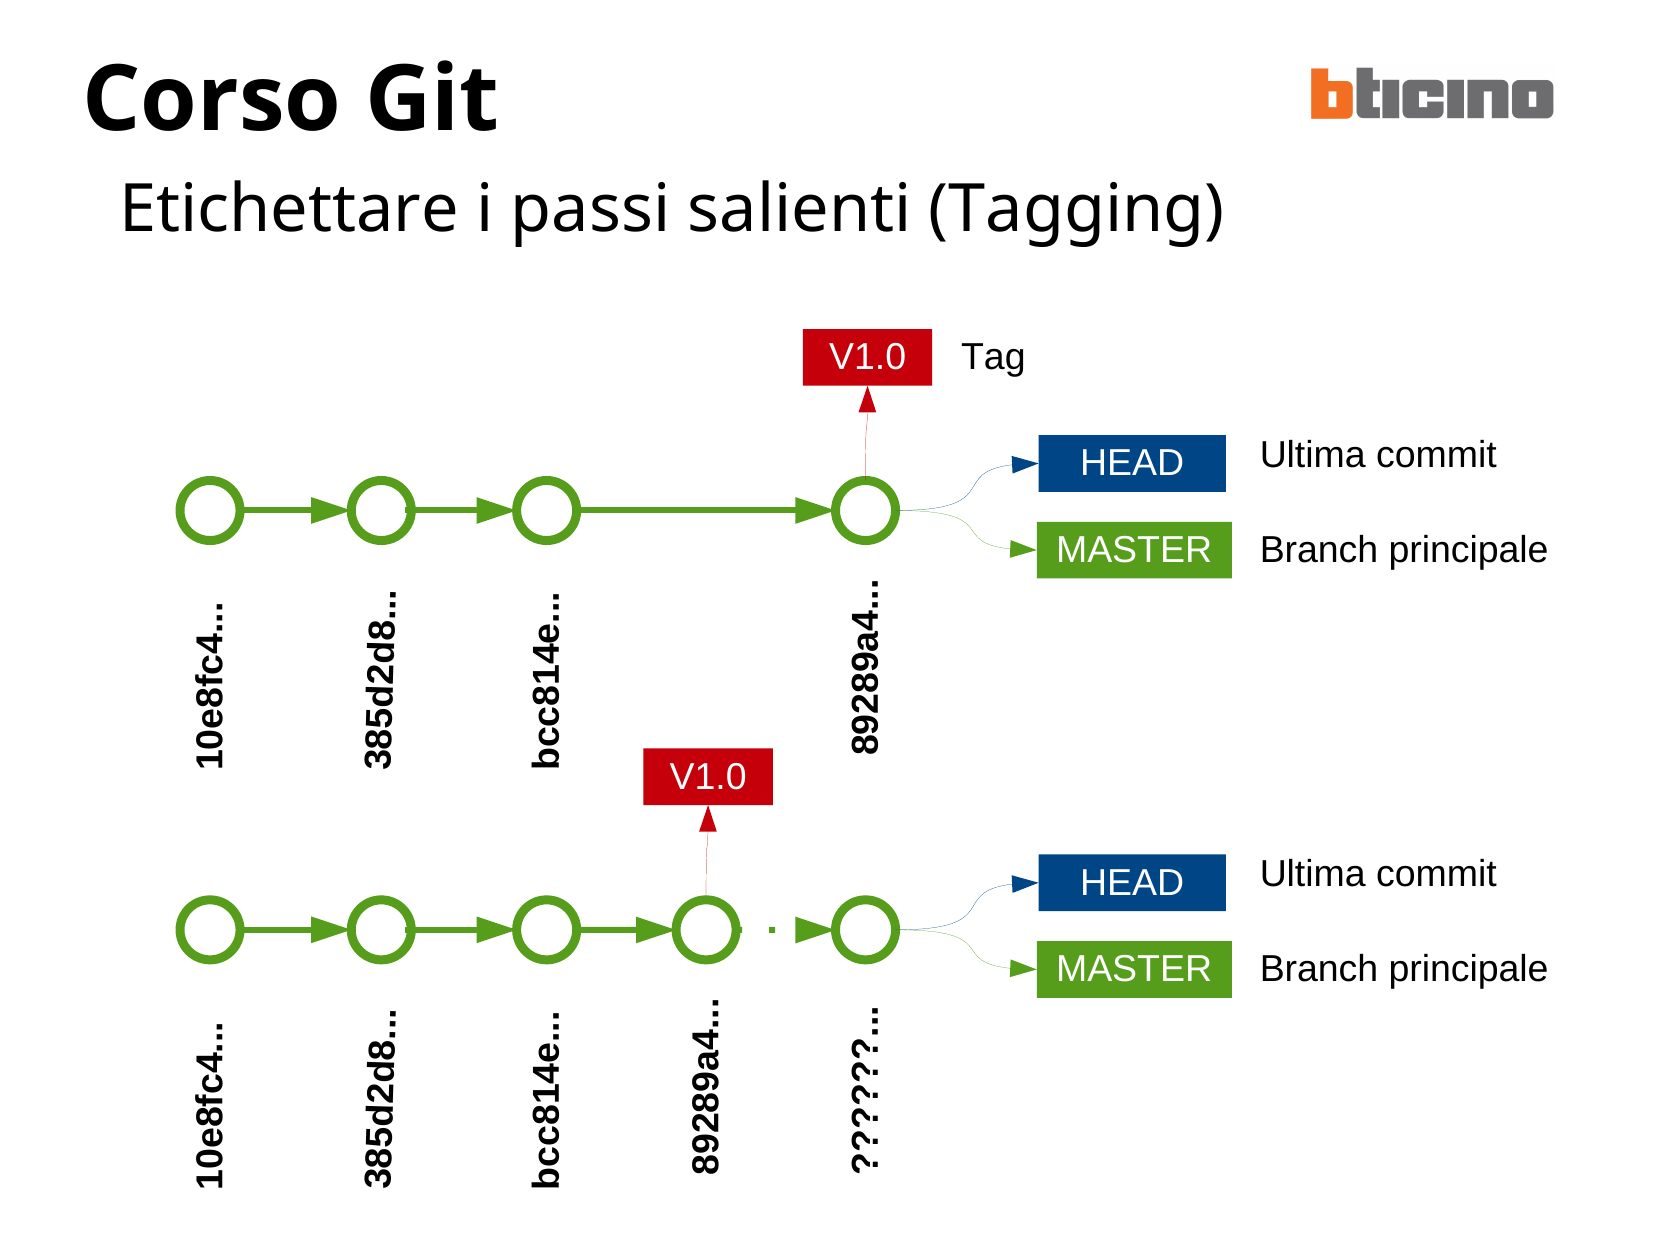

# Corso Git
Etichettare i passi salienti (Tagging)
Tag
V1.0
Ultima commit
HEAD
Branch principale
MASTER
89289a4...
10e8fc4...
385d2d8...
bcc814e...
V1.0
Ultima commit
HEAD
Branch principale
MASTER
89289a4...
??????...
10e8fc4...
385d2d8...
bcc814e...